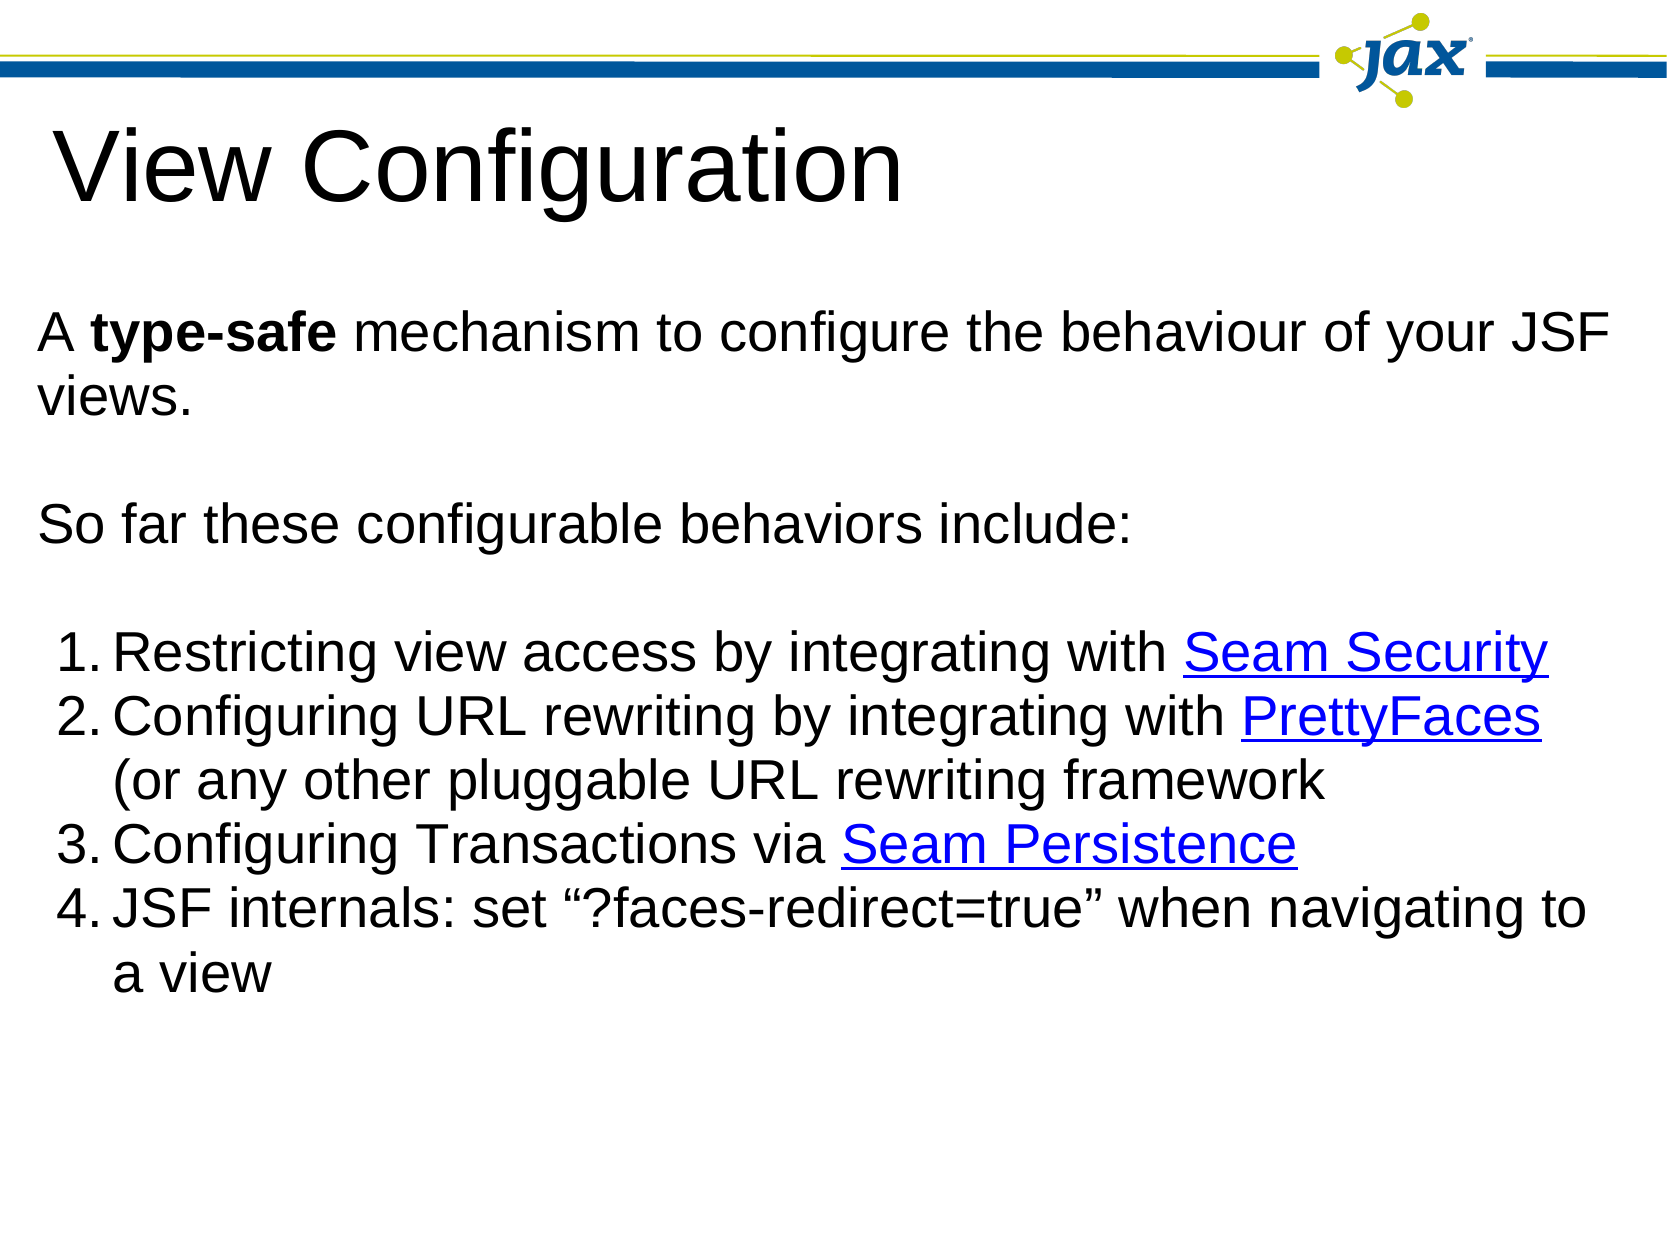

# View Configuration
A type-safe mechanism to configure the behaviour of your JSF views.
So far these configurable behaviors include:
Restricting view access by integrating with Seam Security
Configuring URL rewriting by integrating with PrettyFaces (or any other pluggable URL rewriting framework
Configuring Transactions via Seam Persistence
JSF internals: set “?faces-redirect=true” when navigating to a view